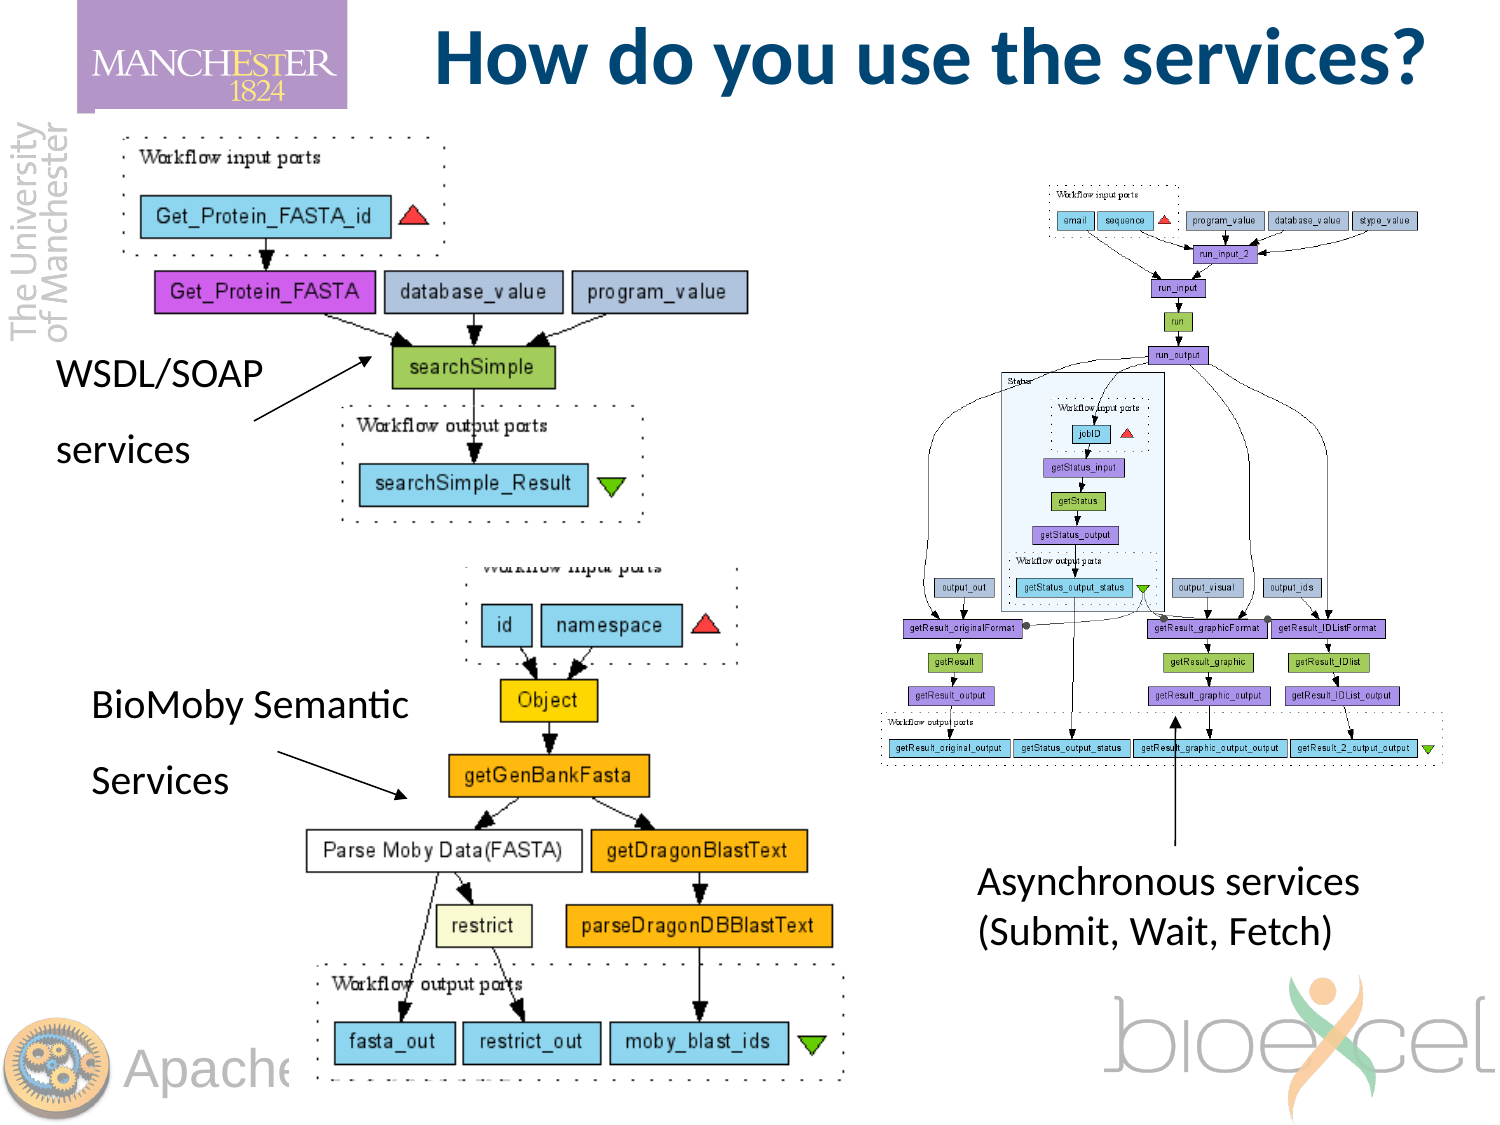

How do you use the services?
WSDL/SOAP
services
BioMoby Semantic
Services
Asynchronous services
(Submit, Wait, Fetch)